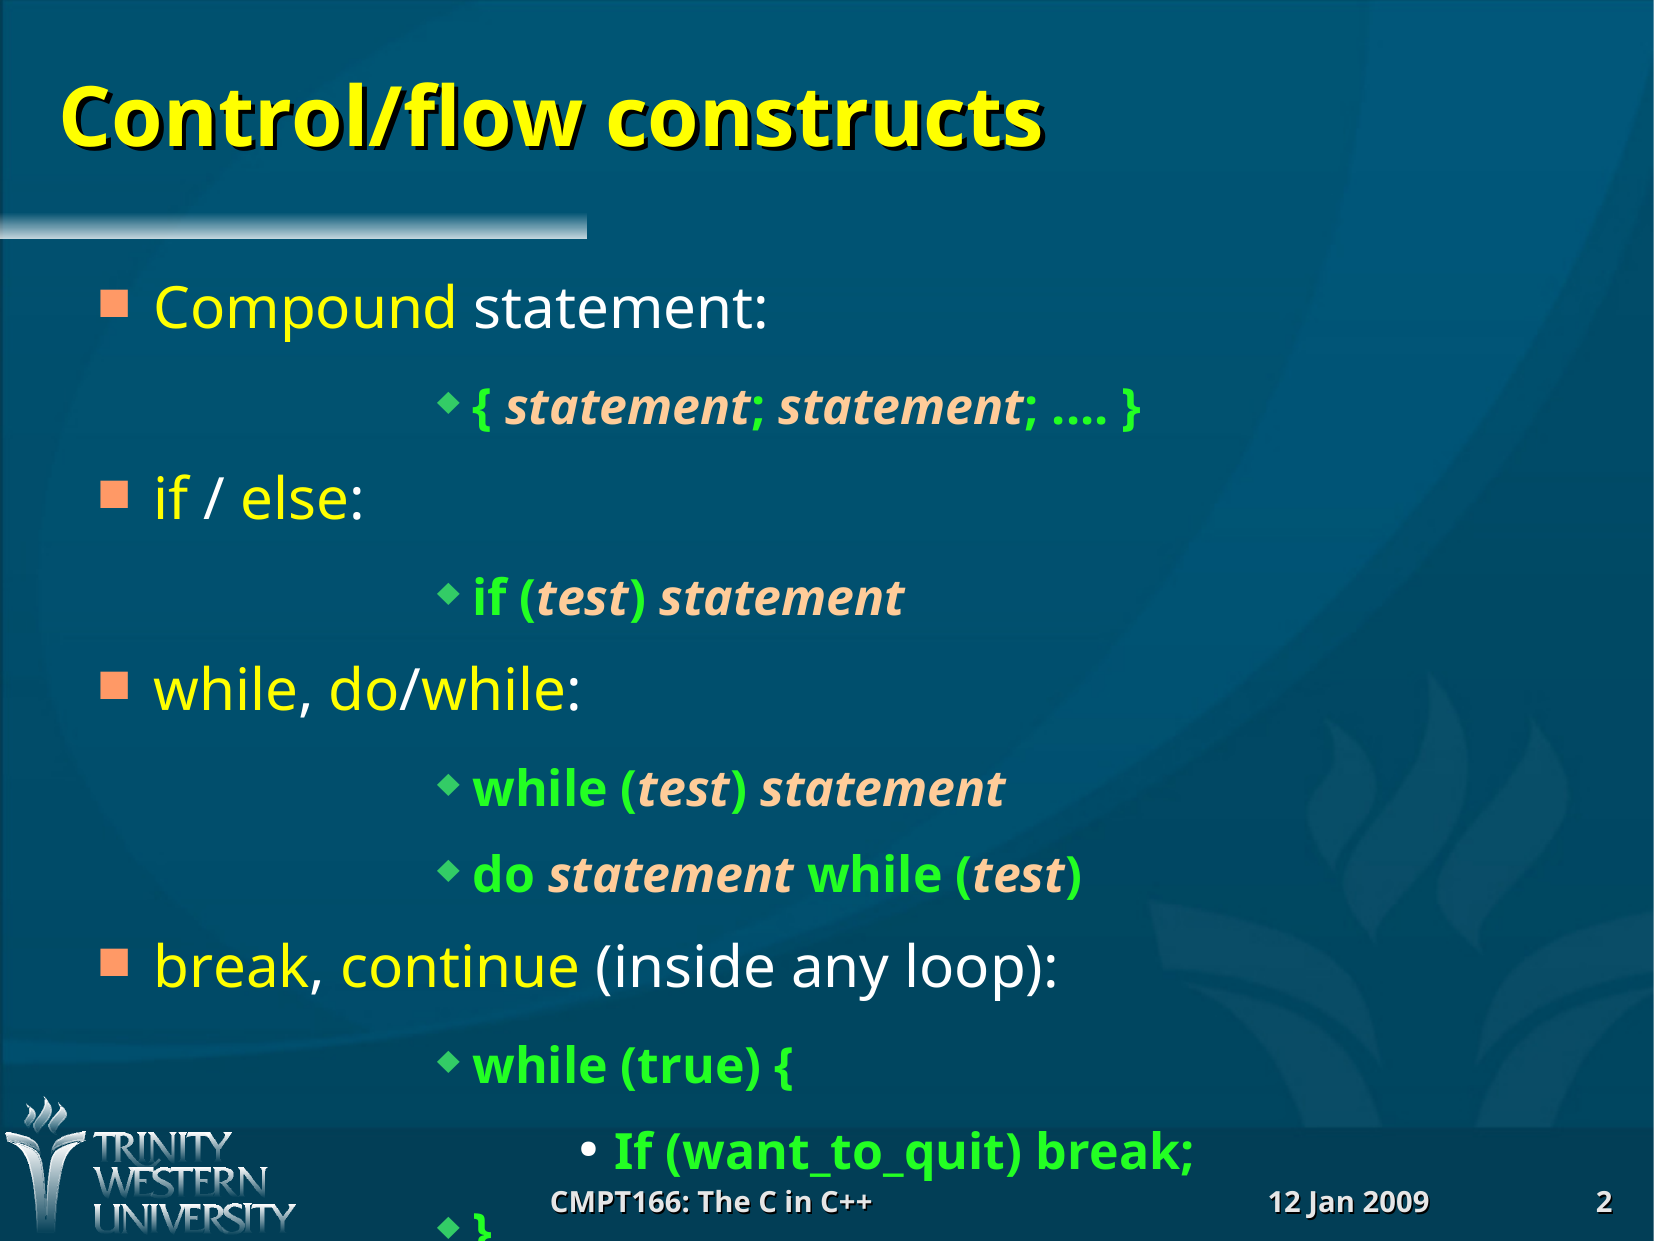

# Control/flow constructs
Compound statement:
{ statement; statement; .... }
if / else:
if (test) statement
while, do/while:
while (test) statement
do statement while (test)
break, continue (inside any loop):
while (true) {
If (want_to_quit) break;
}
CMPT166: The C in C++
12 Jan 2009
2